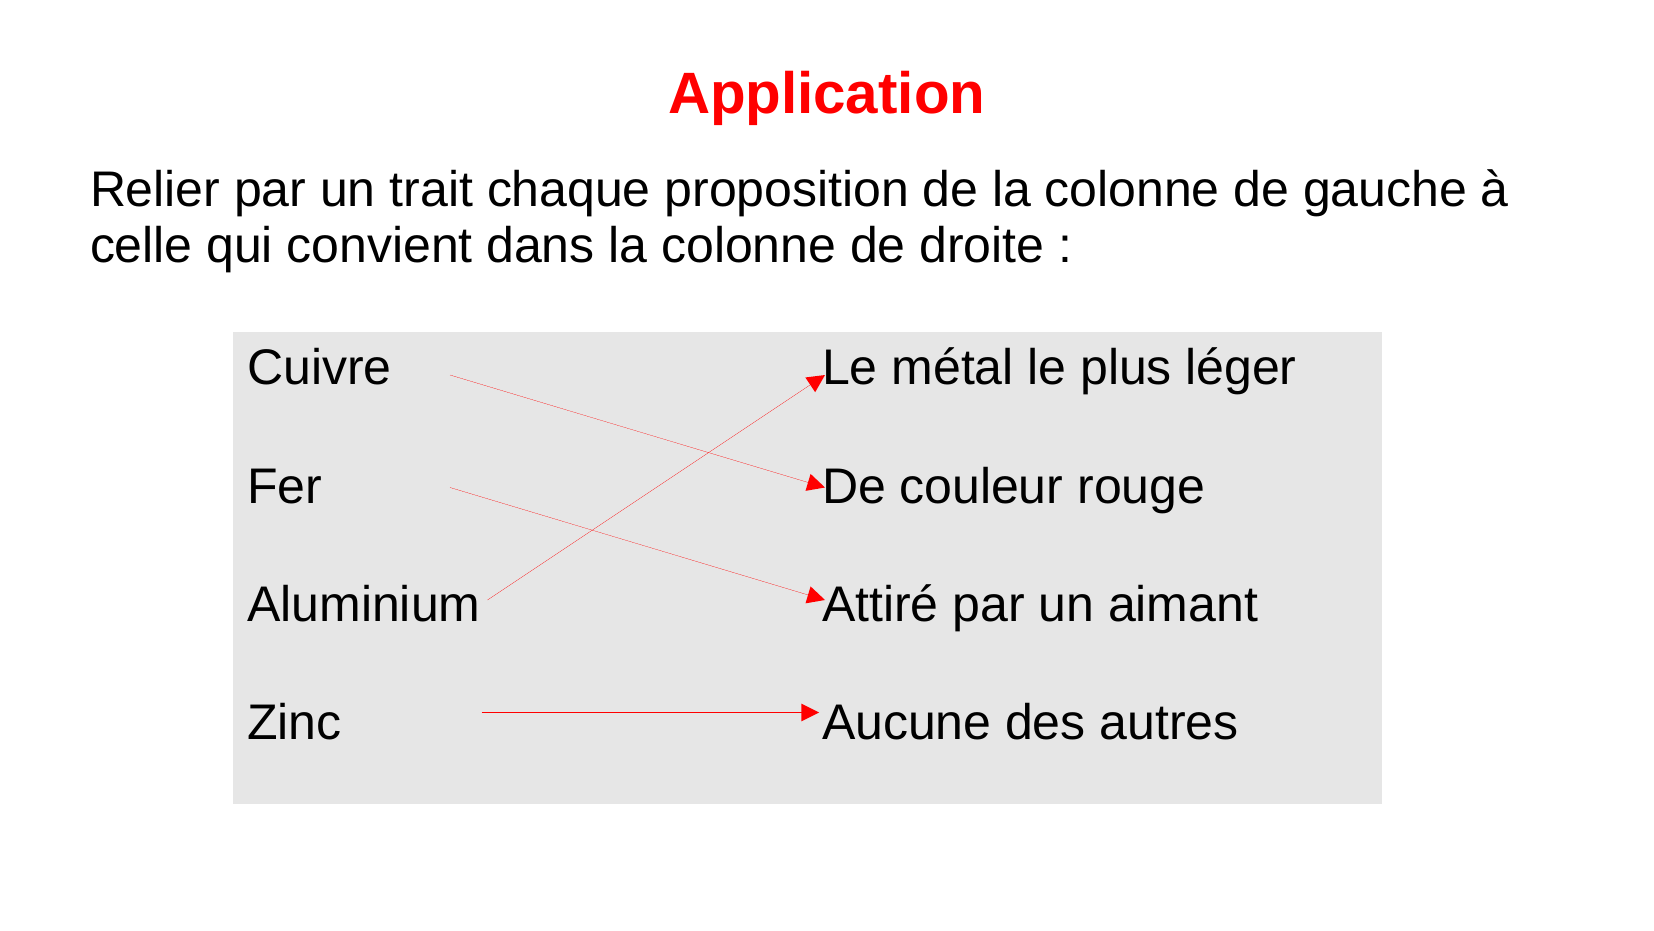

# Application
Relier par un trait chaque proposition de la colonne de gauche à celle qui convient dans la colonne de droite :
| Cuivre | Le métal le plus léger |
| --- | --- |
| Fer | De couleur rouge |
| Aluminium | Attiré par un aimant |
| Zinc | Aucune des autres |